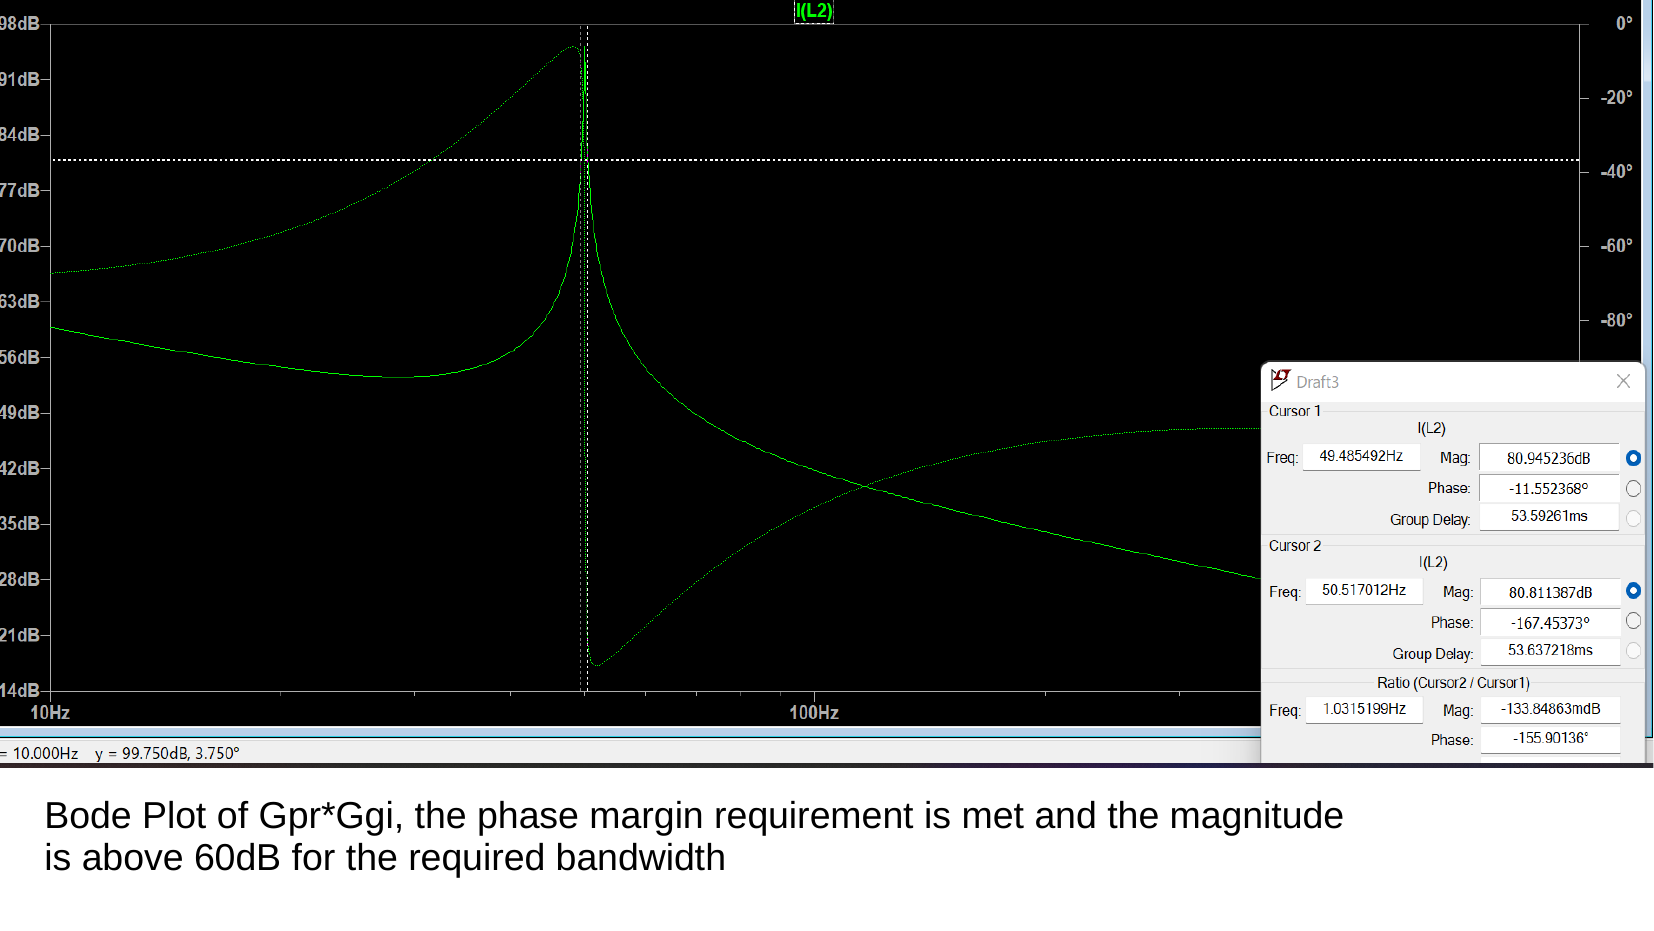

#
Bode Plot of Gpr*Ggi, the phase margin requirement is met and the magnitude is above 60dB for the required bandwidth